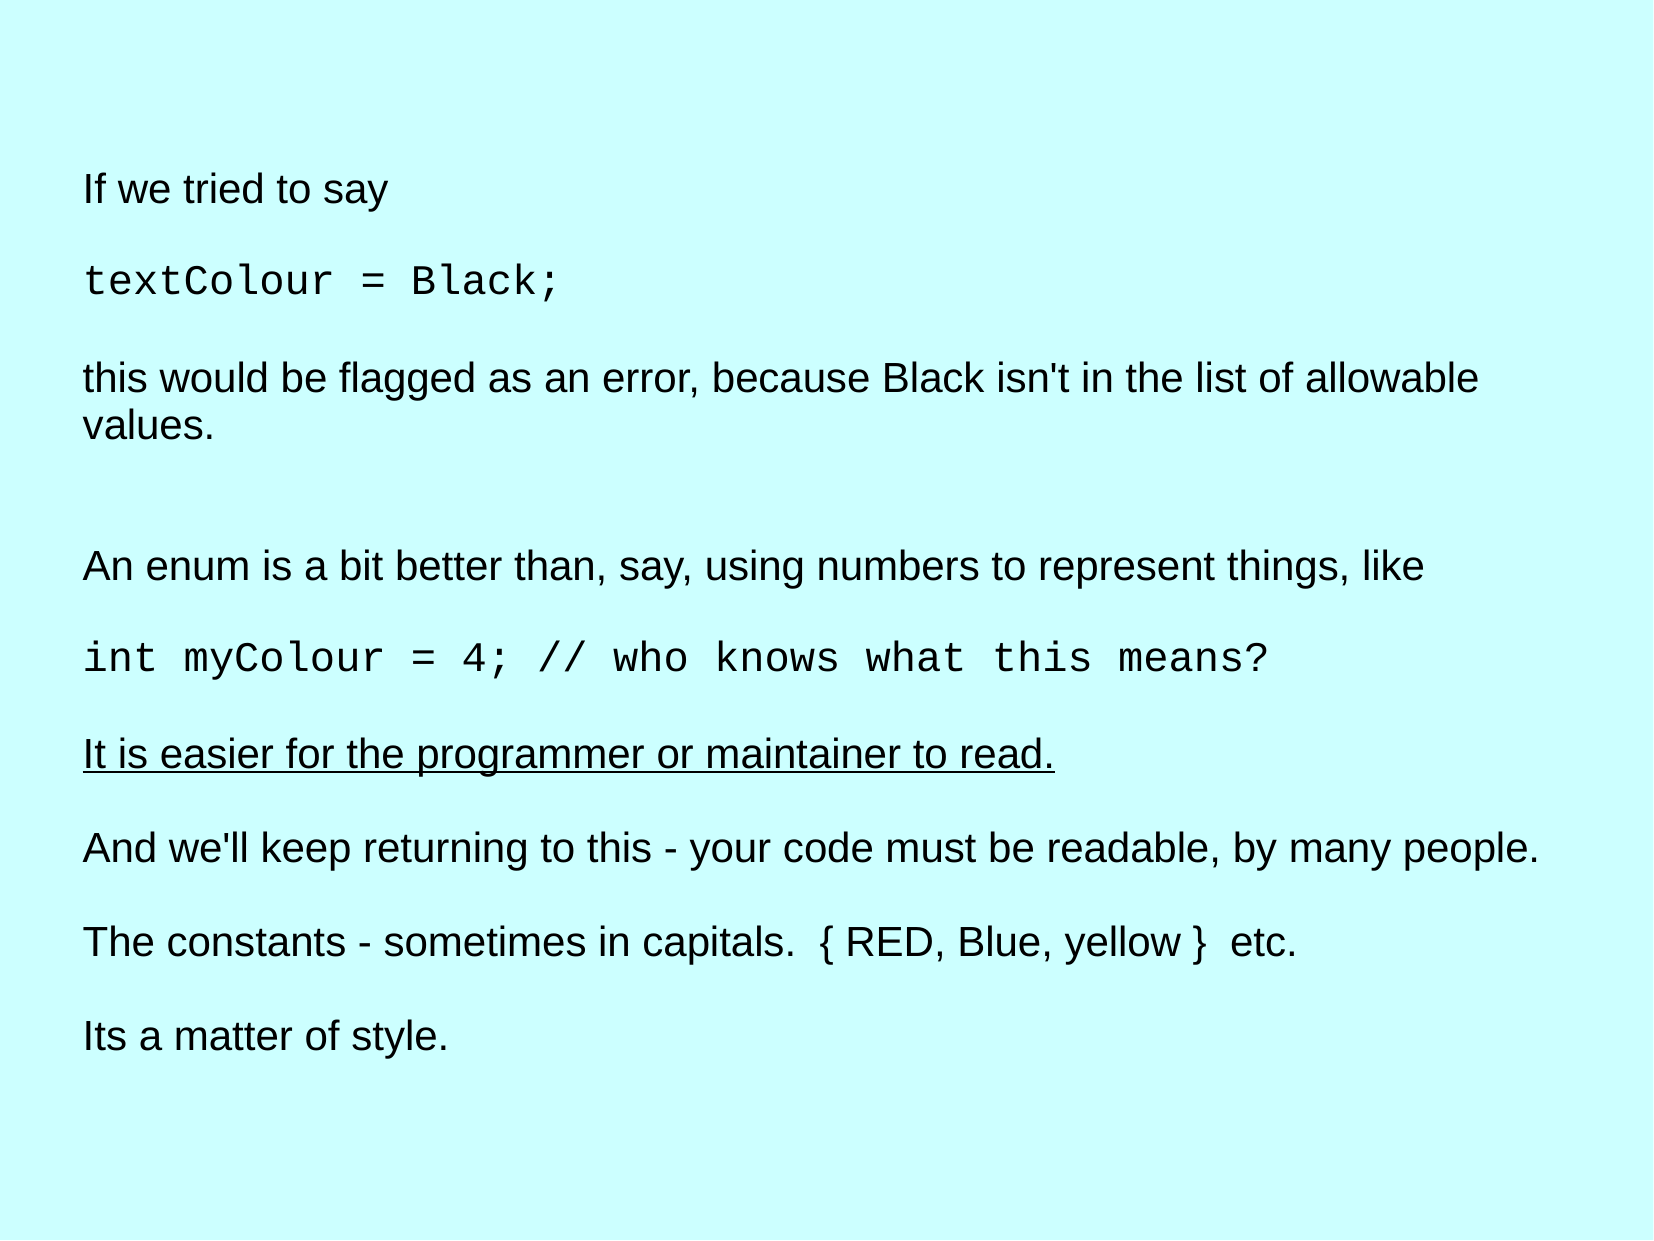

# If we tried to say
textColour = Black;
this would be flagged as an error, because Black isn't in the list of allowable values.
An enum is a bit better than, say, using numbers to represent things, like
int myColour = 4; // who knows what this means?
It is easier for the programmer or maintainer to read.
And we'll keep returning to this - your code must be readable, by many people.
The constants - sometimes in capitals. { RED, Blue, yellow } etc.
Its a matter of style.